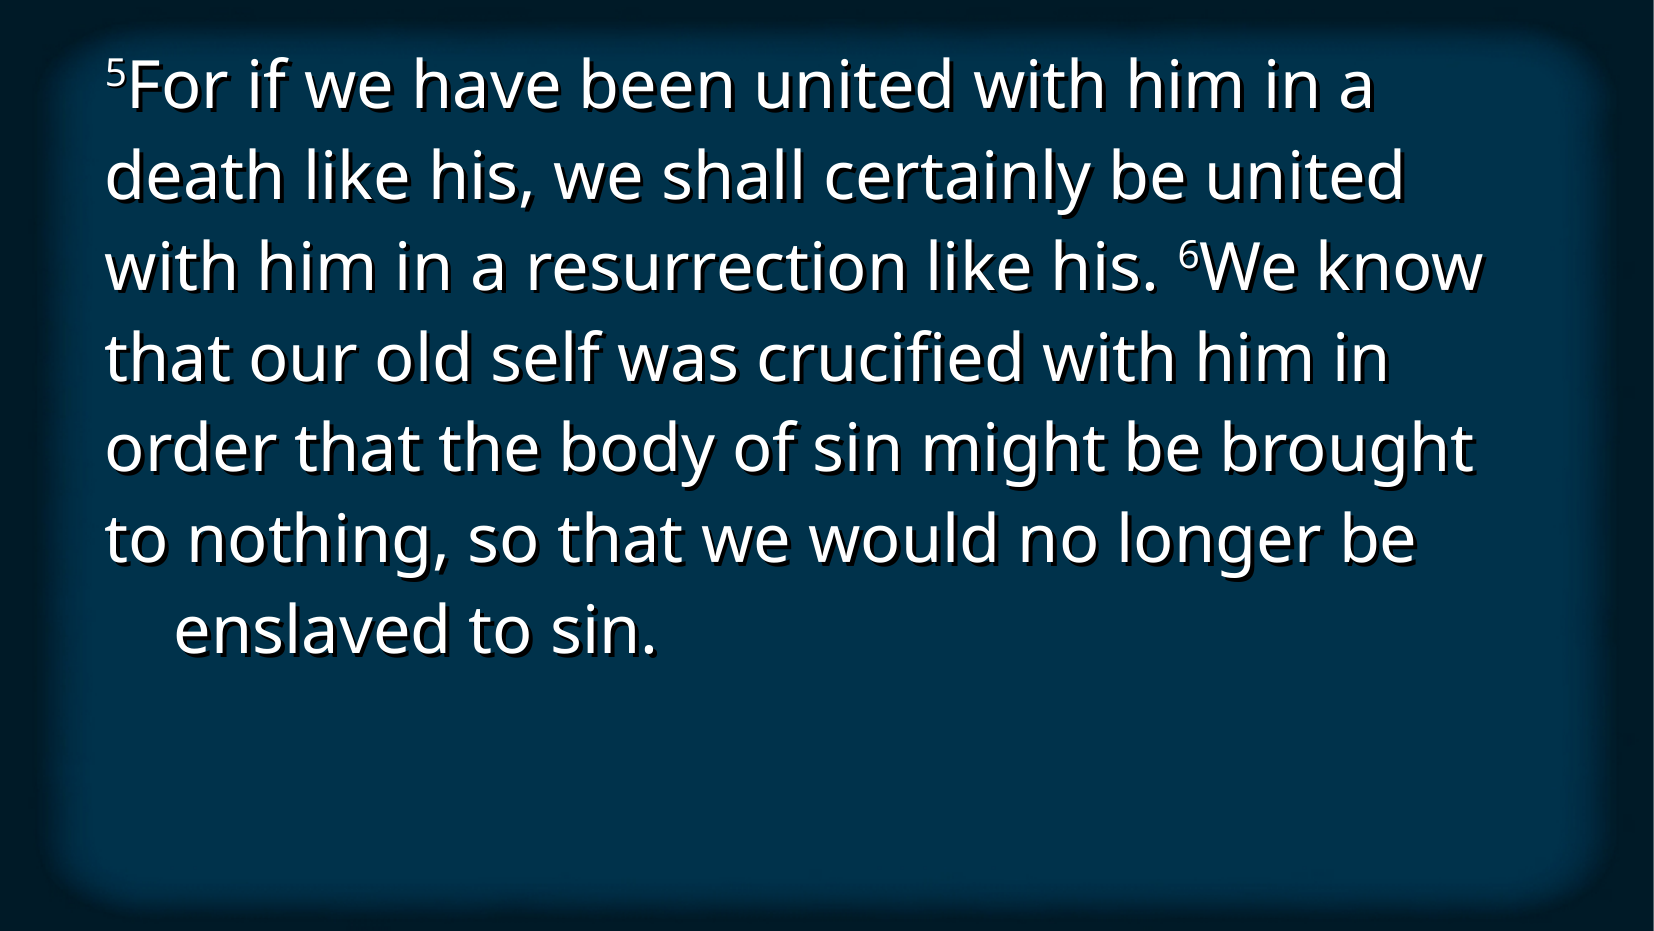

5For if we have been united with him in a death like his, we shall certainly be united with him in a resurrection like his. 6We know that our old self was crucified with him in order that the body of sin might be brought to nothing, so that we would no longer be
 enslaved to sin.